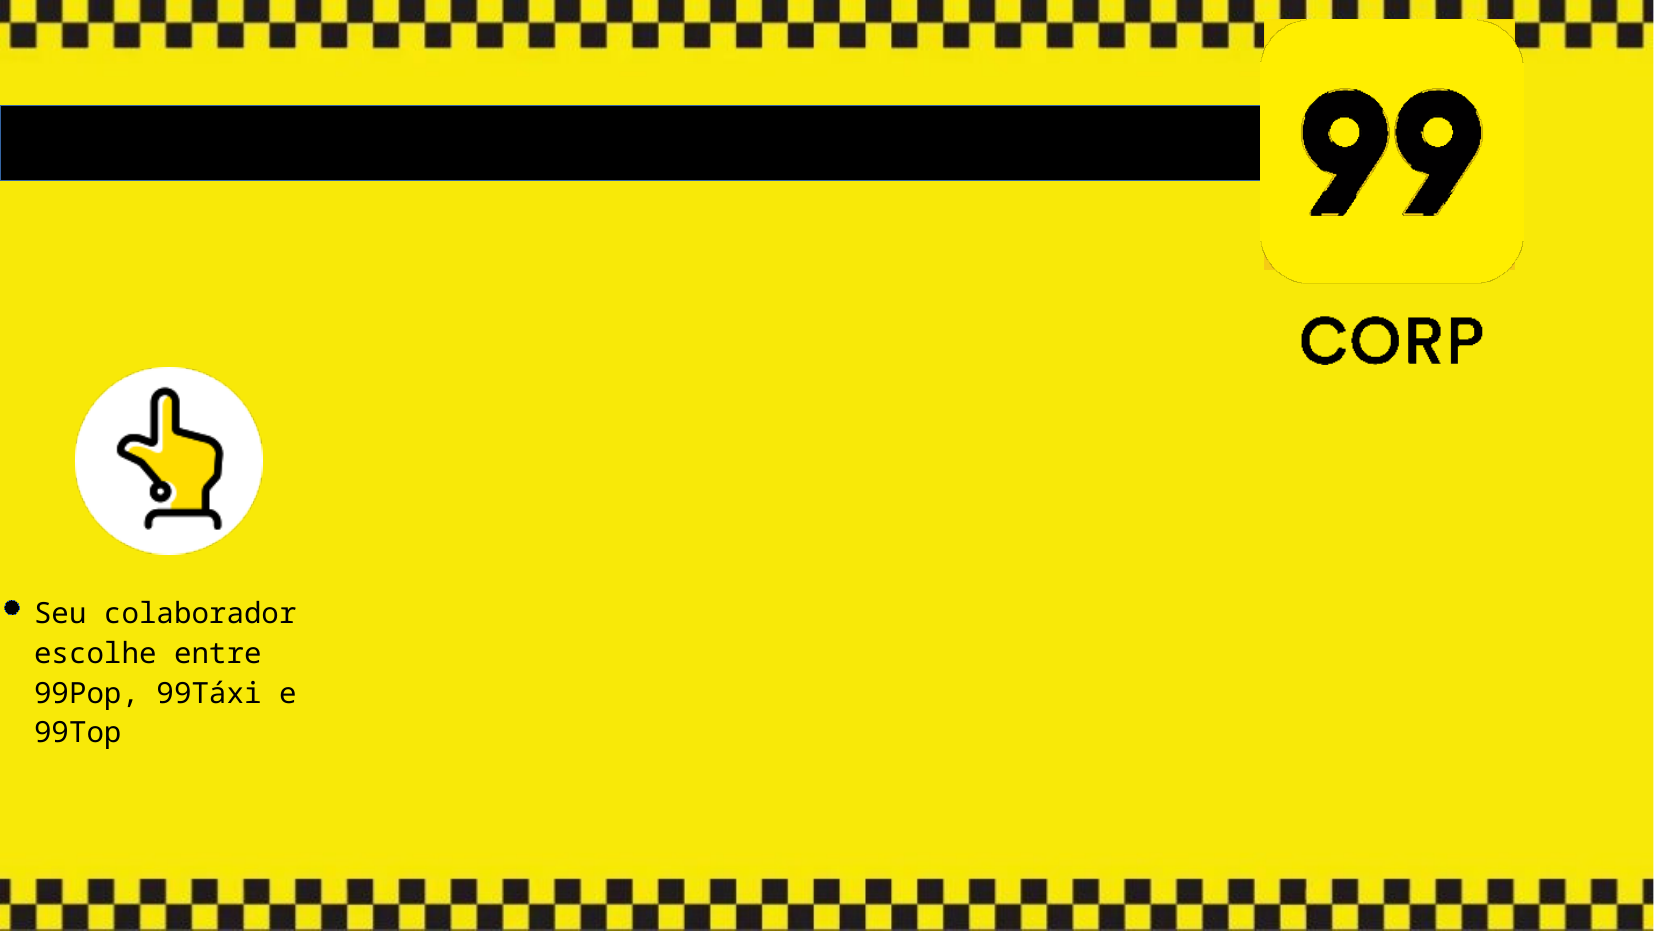

#
Seu colaborador escolhe entre 99Pop, 99Táxi e 99Top